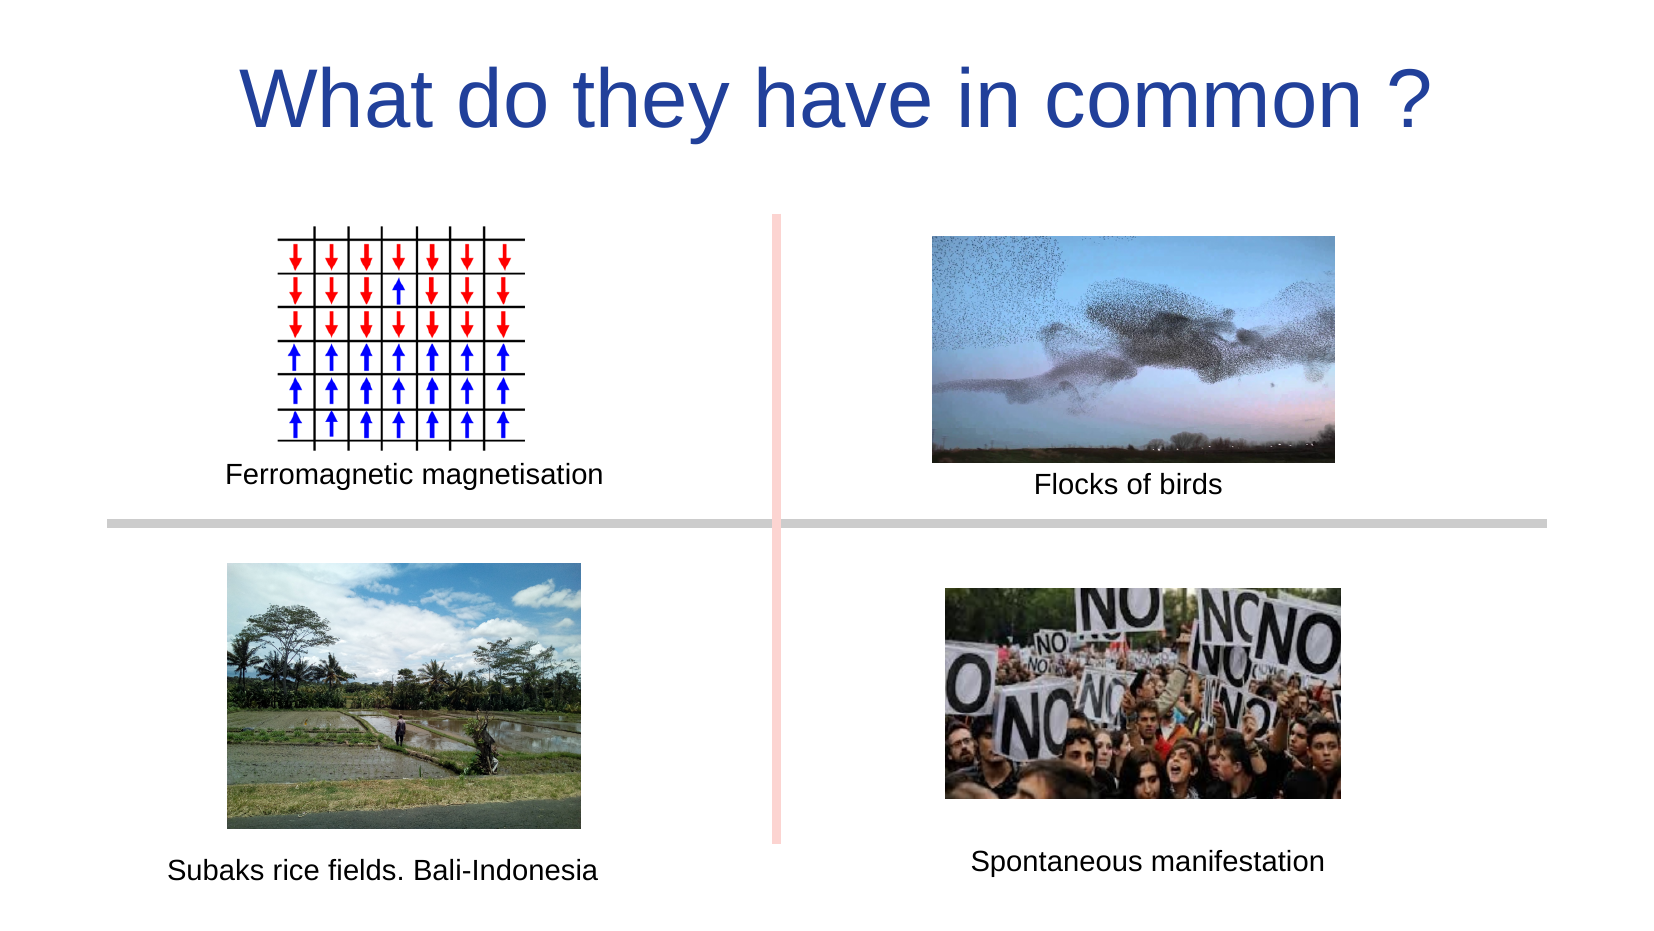

What do they have in common ?
Ferromagnetic magnetisation
Flocks of birds
Spontaneous manifestation
Subaks rice fields. Bali-Indonesia